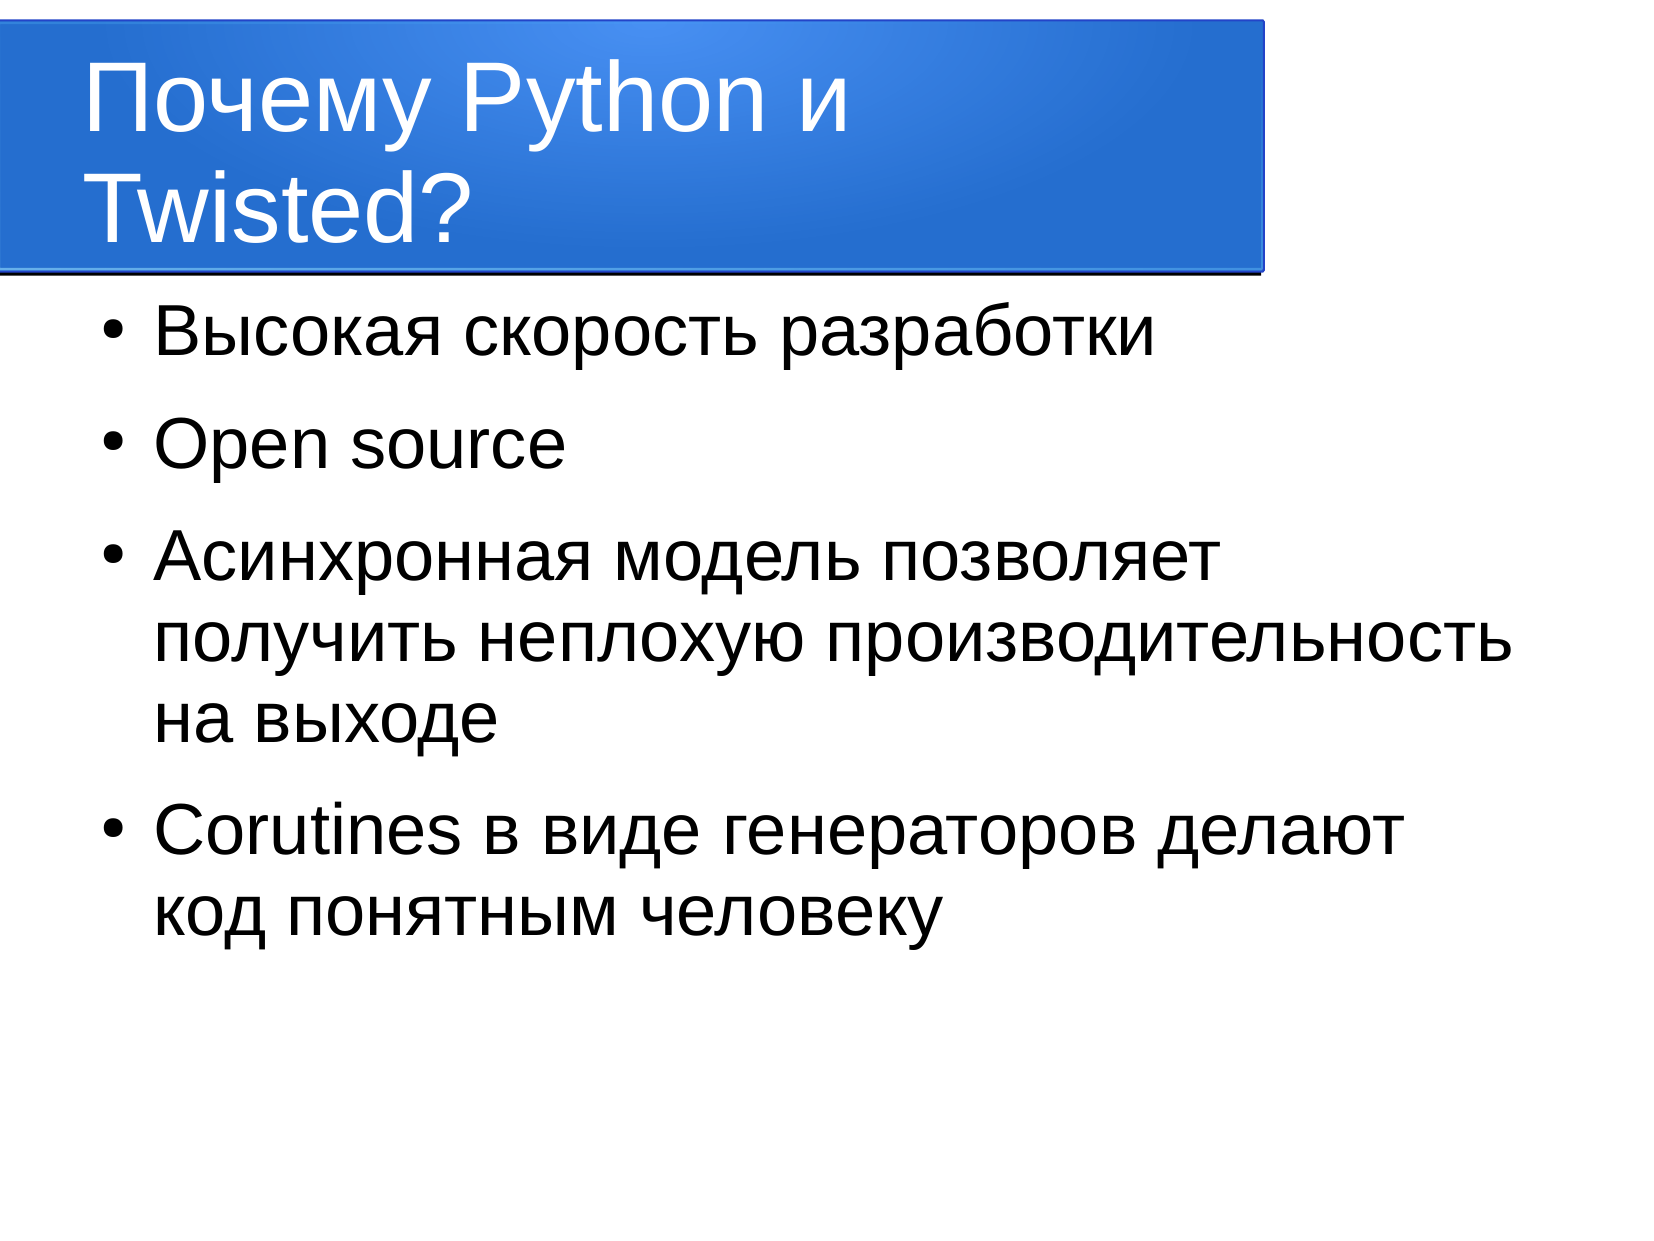

# Почему Python и Twisted?
Высокая скорость разработки
Open source
Асинхронная модель позволяет получить неплохую производительность на выходе
Corutines в виде генераторов делают код понятным человеку